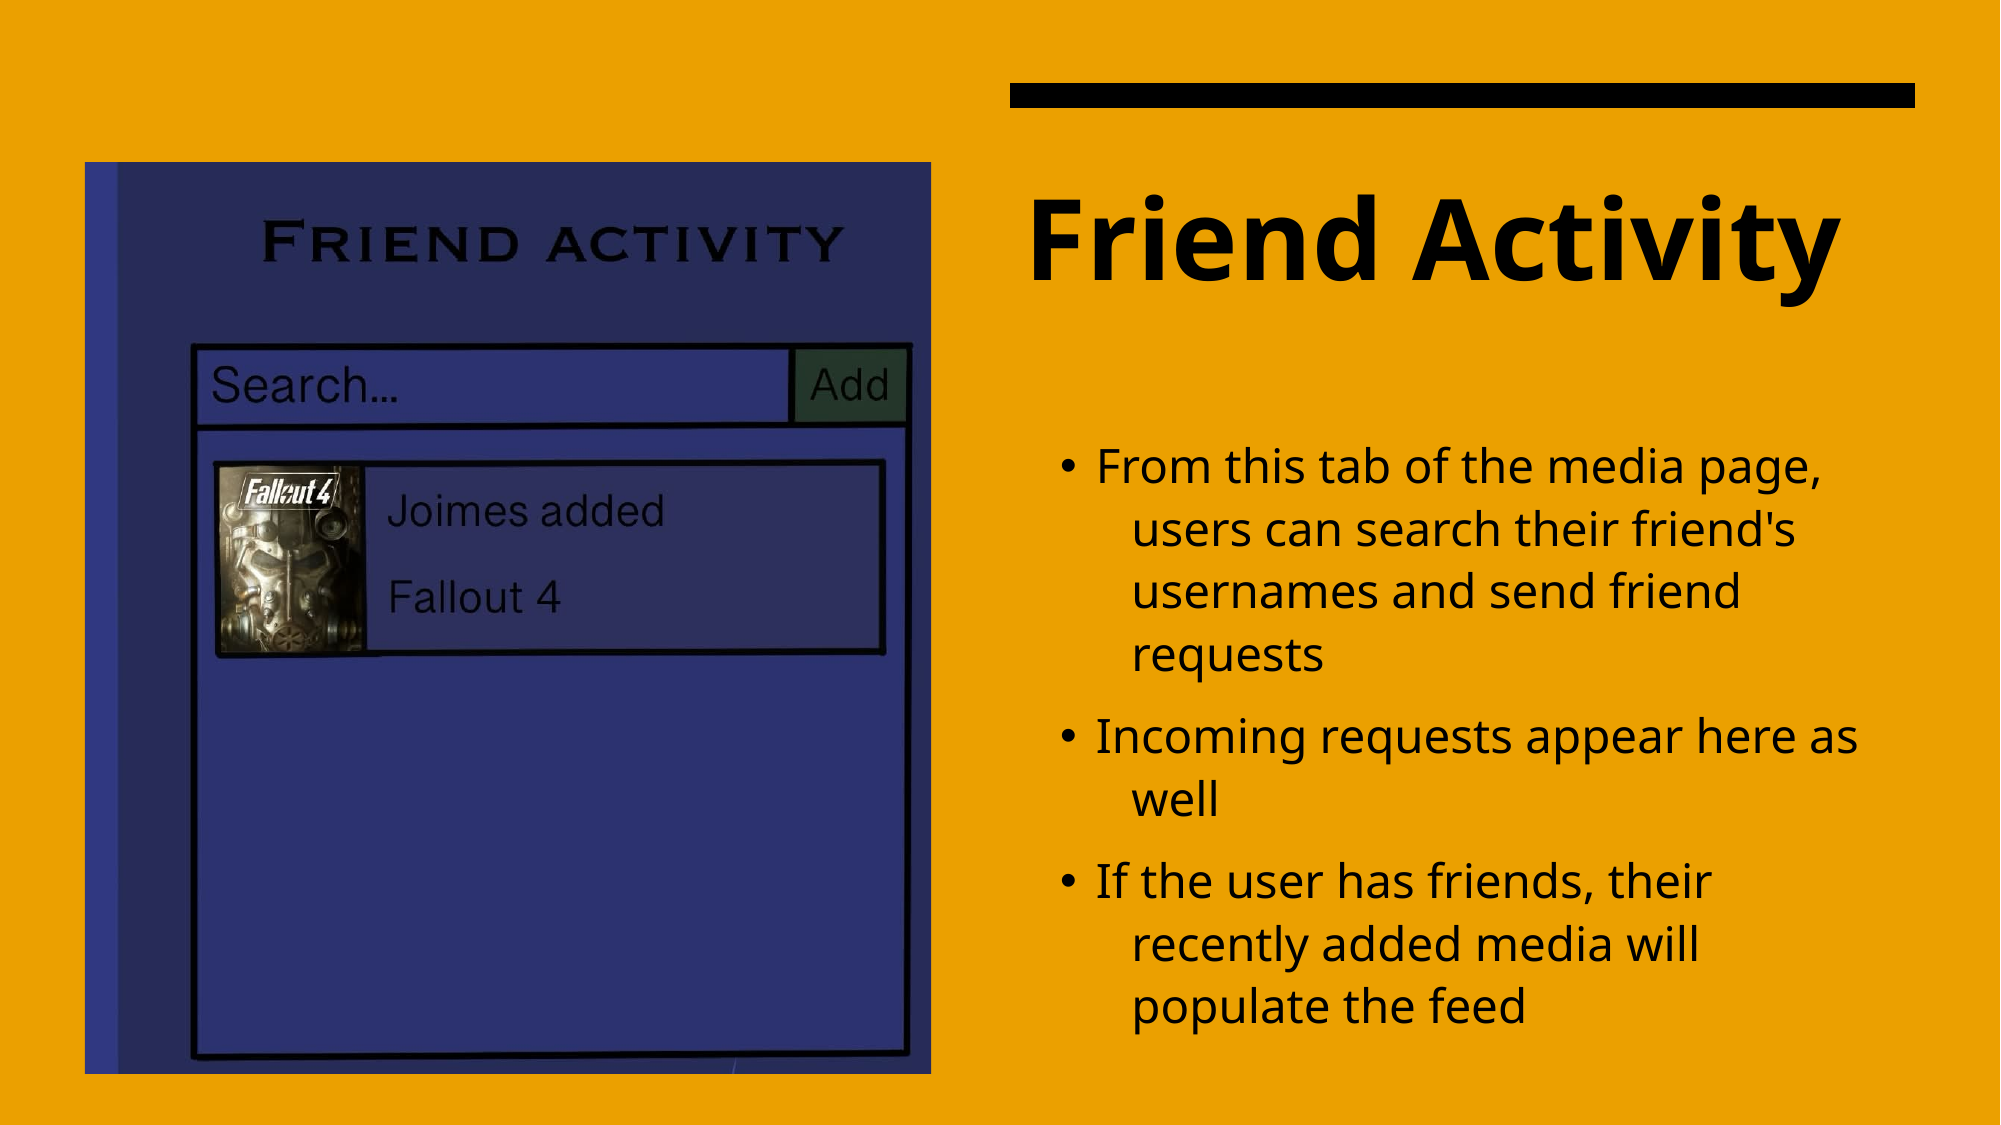

# Friend Activity
From this tab of the media page, users can search their friend's usernames and send friend requests
Incoming requests appear here as well
If the user has friends, their recently added media will populate the feed